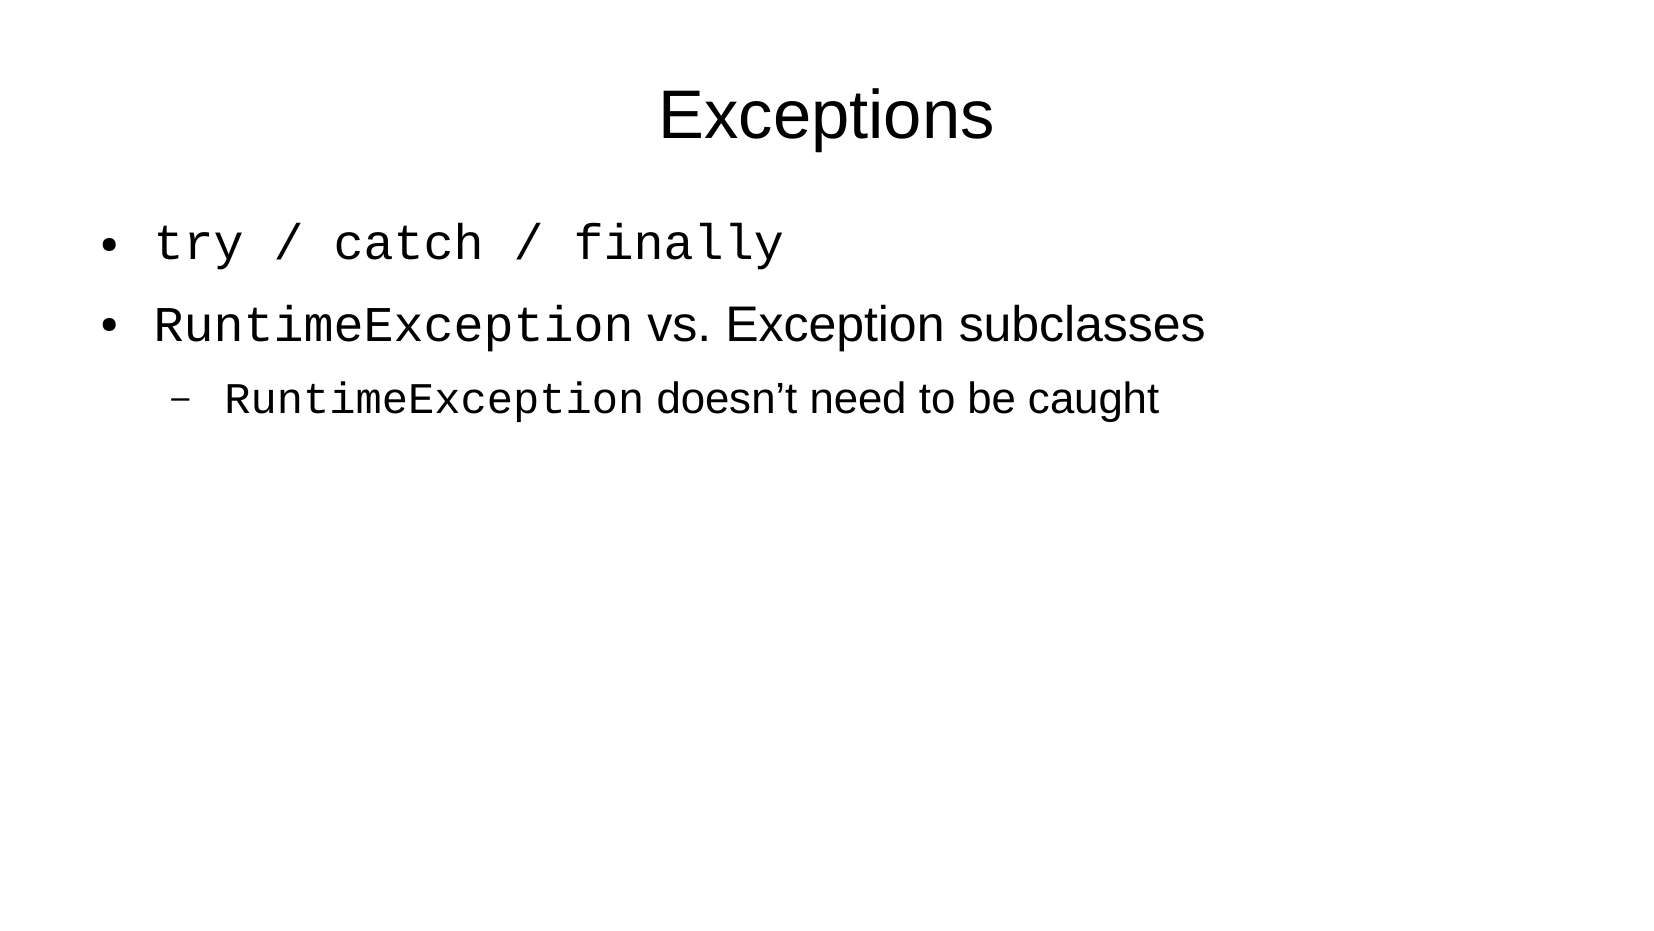

# Exceptions
try / catch / finally
RuntimeException vs. Exception subclasses
RuntimeException doesn’t need to be caught